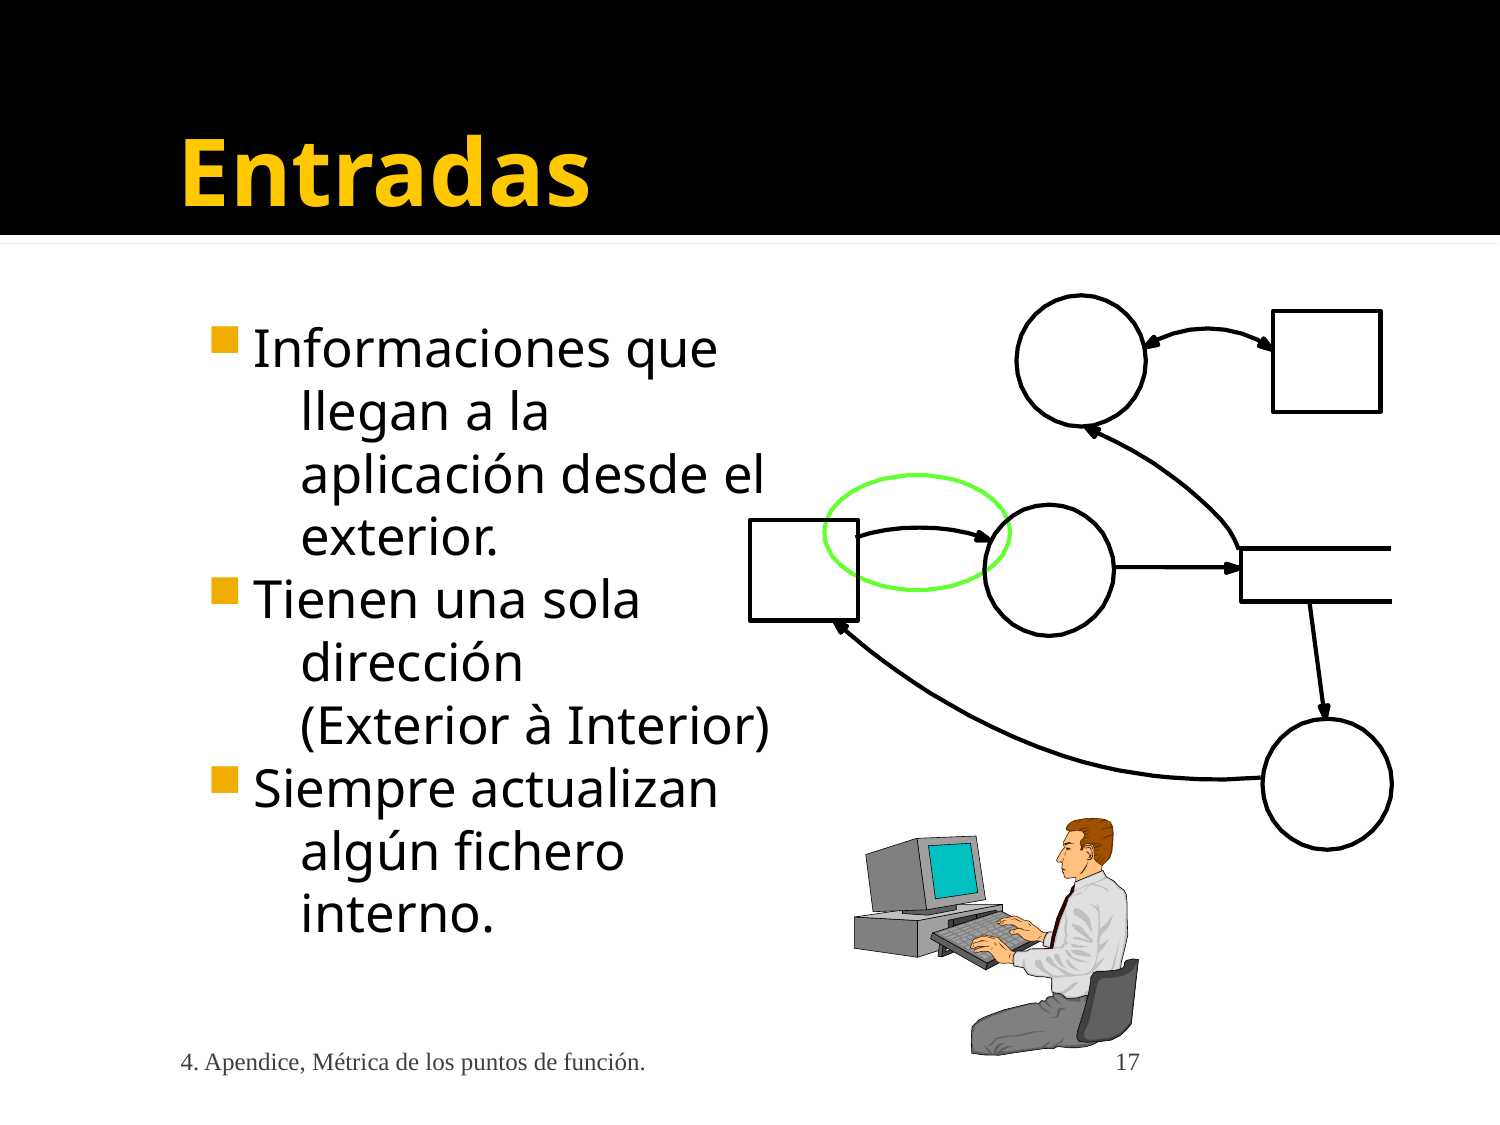

# Entradas
Informaciones que llegan a la aplicación desde el exterior.
Tienen una sola dirección 	(Exterior à Interior)
Siempre actualizan algún fichero interno.
4. Apendice, Métrica de los puntos de función.
17